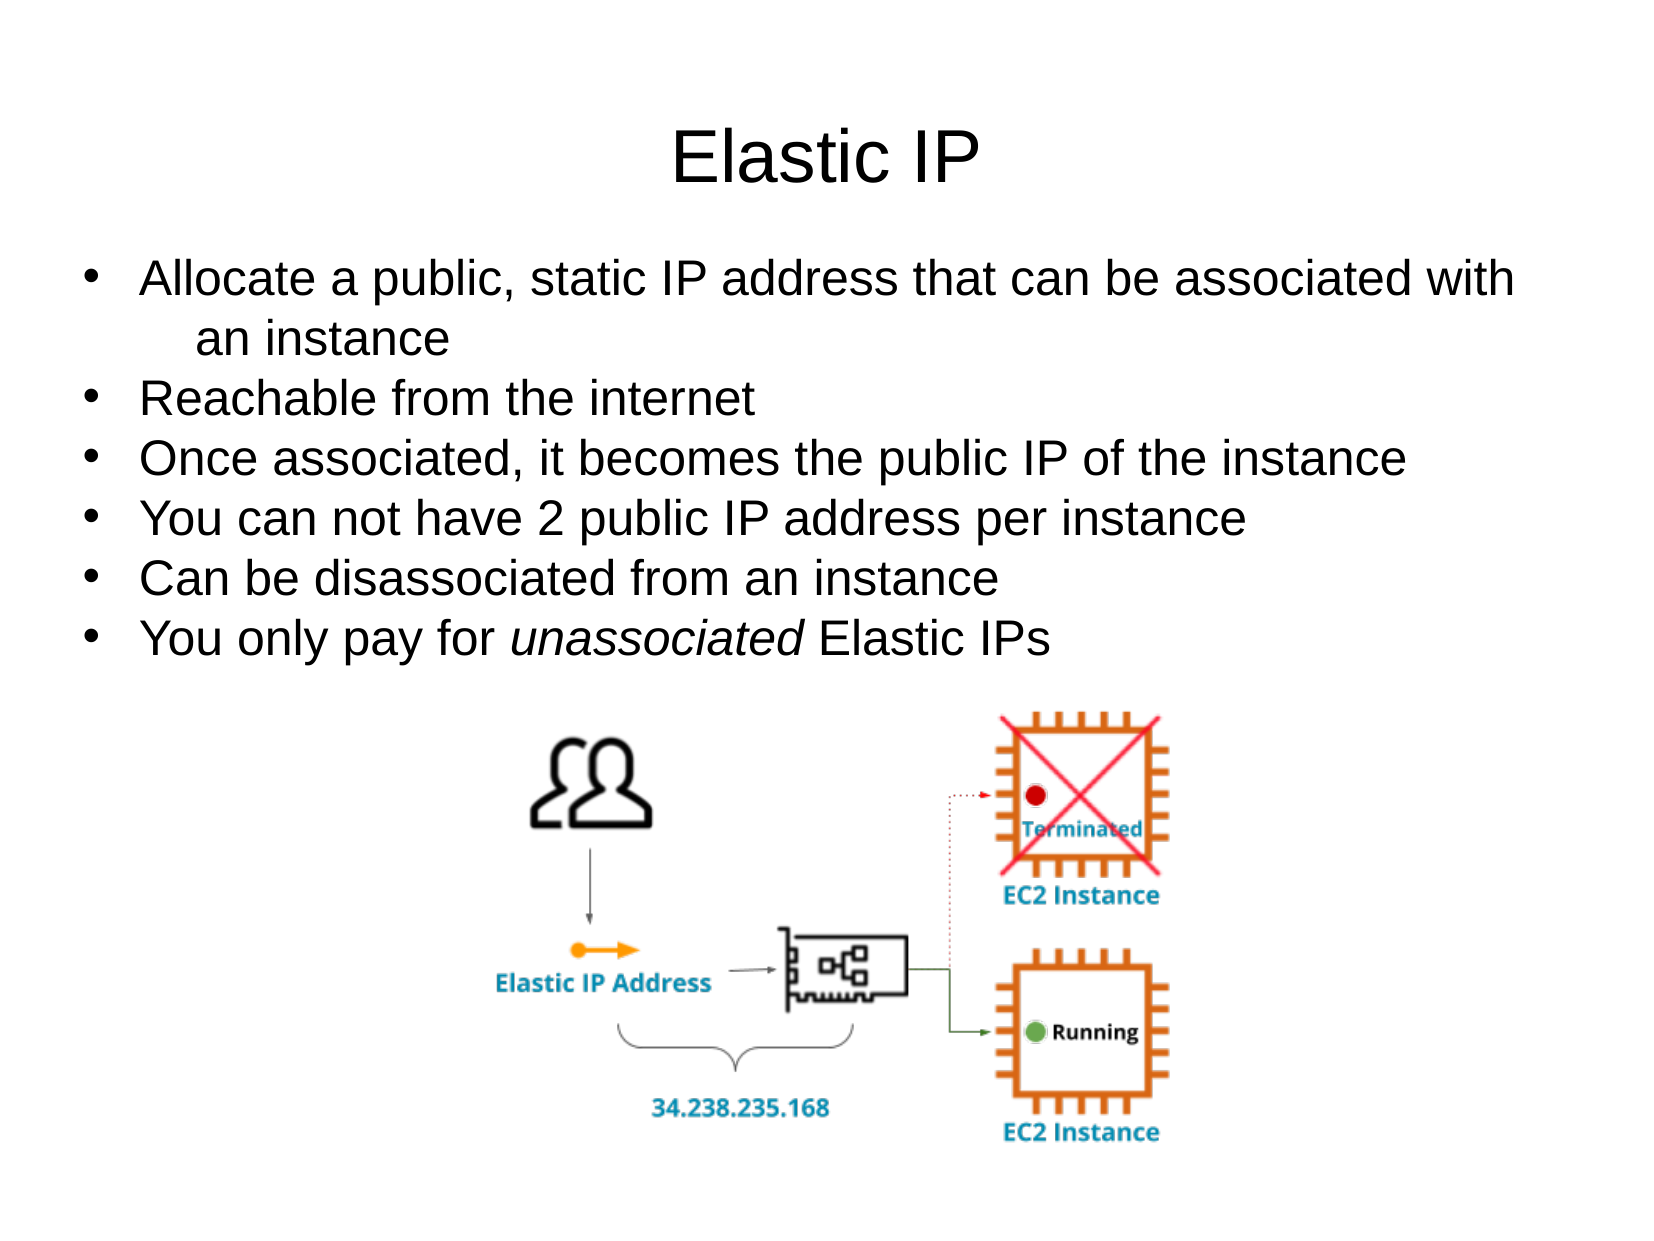

# Elastic IP
Allocate a public, static IP address that can be associated with an instance
Reachable from the internet
Once associated, it becomes the public IP of the instance
You can not have 2 public IP address per instance
Can be disassociated from an instance
You only pay for unassociated Elastic IPs